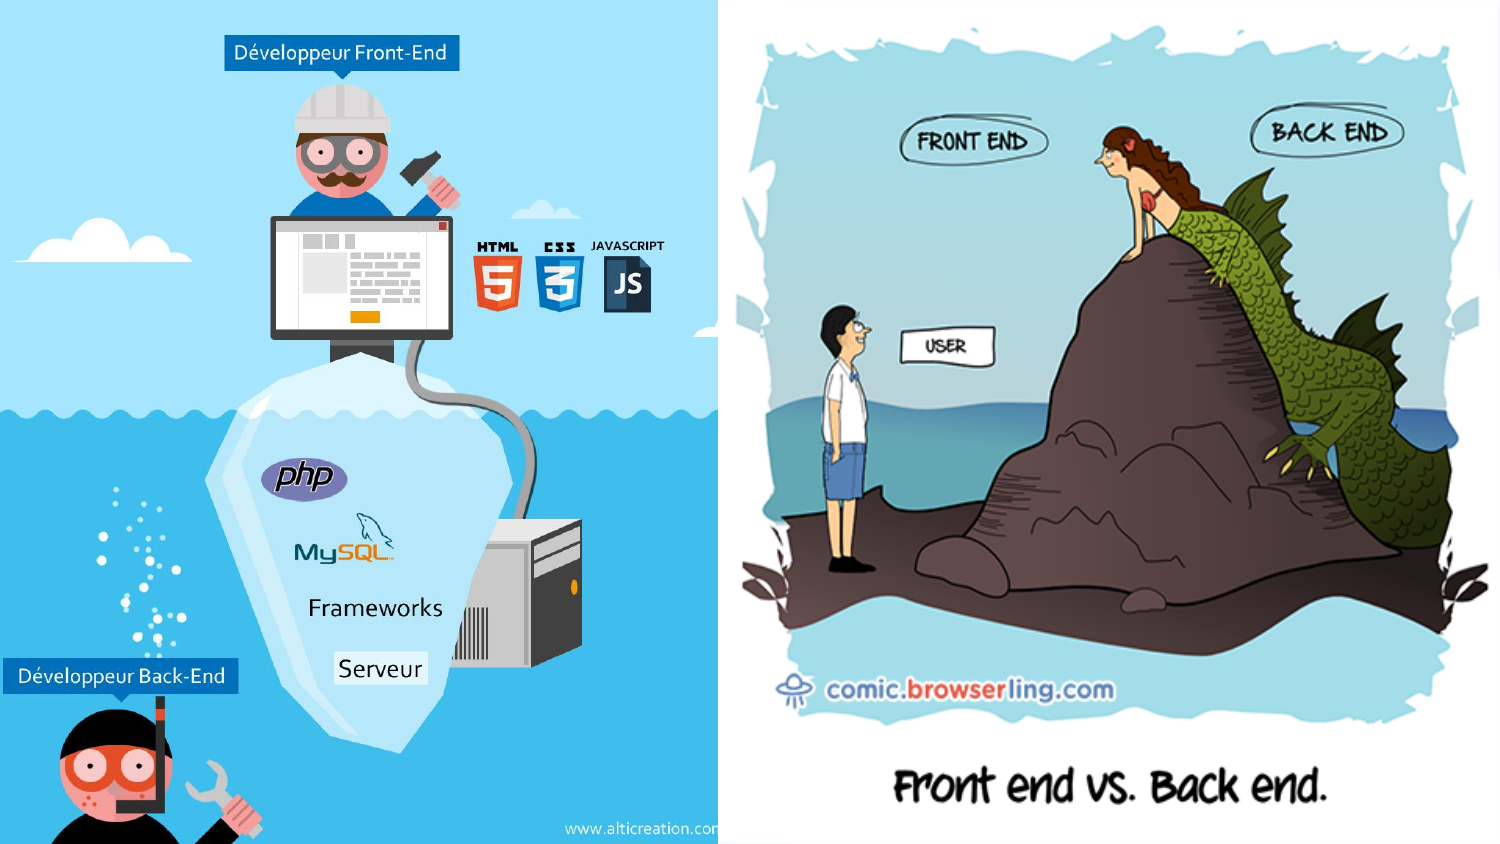

# Fundamentos da Web - Desenv. back-end